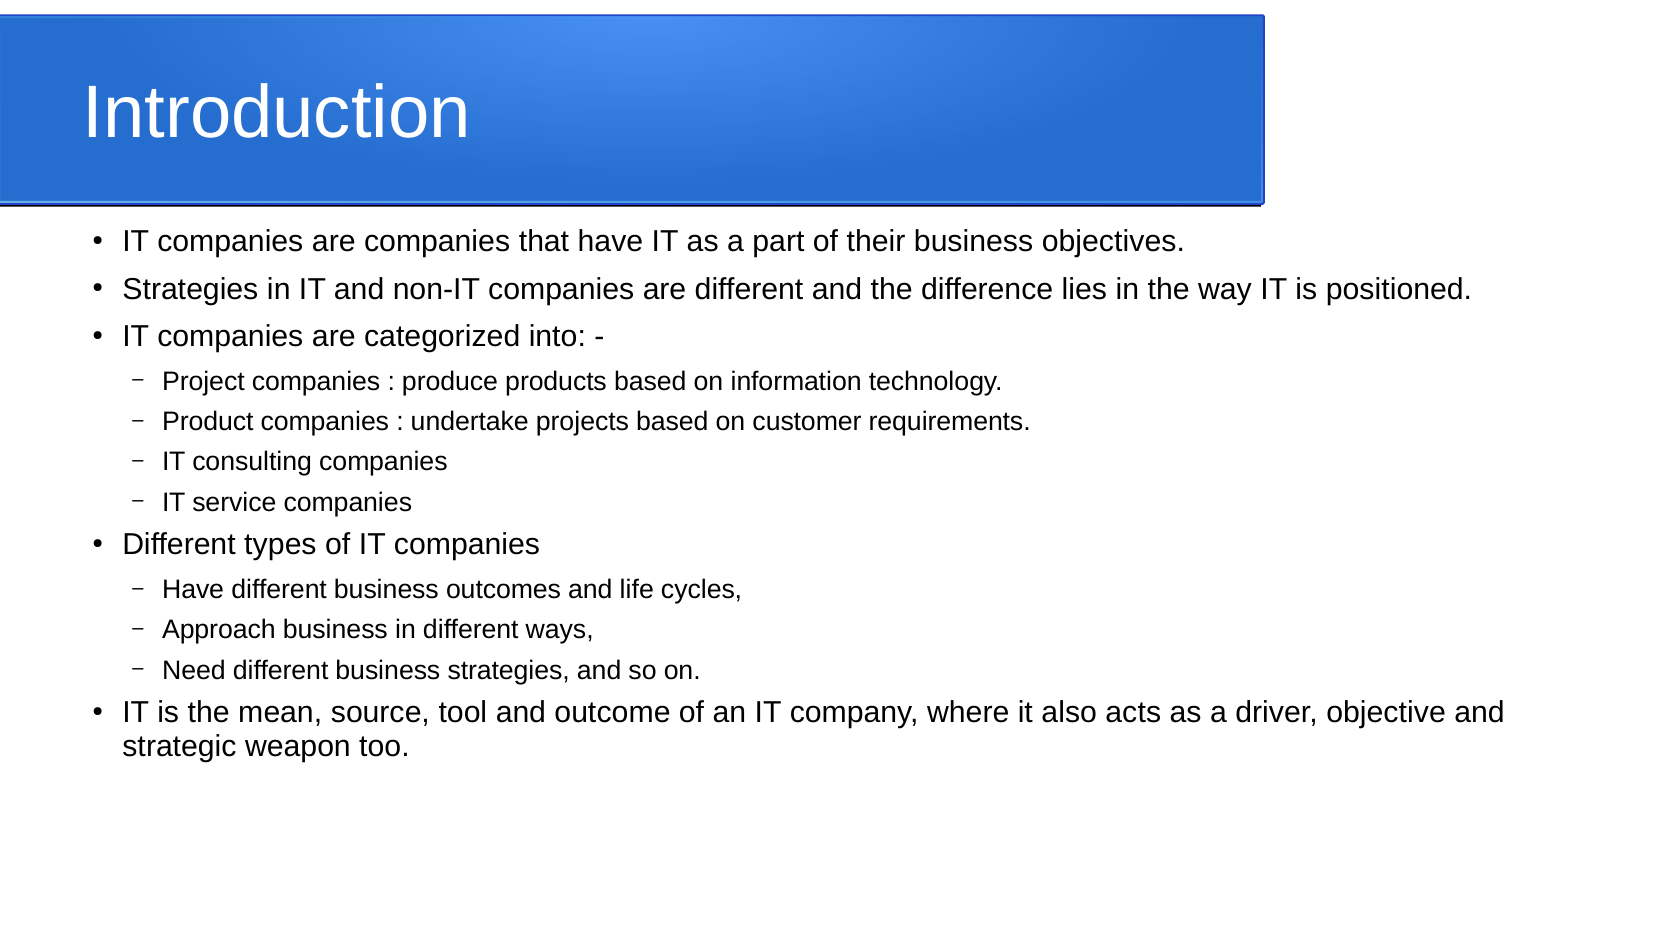

# Introduction
IT companies are companies that have IT as a part of their business objectives.
Strategies in IT and non-IT companies are different and the difference lies in the way IT is positioned.
IT companies are categorized into: -
Project companies : produce products based on information technology.
Product companies : undertake projects based on customer requirements.
IT consulting companies
IT service companies
Different types of IT companies
Have different business outcomes and life cycles,
Approach business in different ways,
Need different business strategies, and so on.
IT is the mean, source, tool and outcome of an IT company, where it also acts as a driver, objective and strategic weapon too.